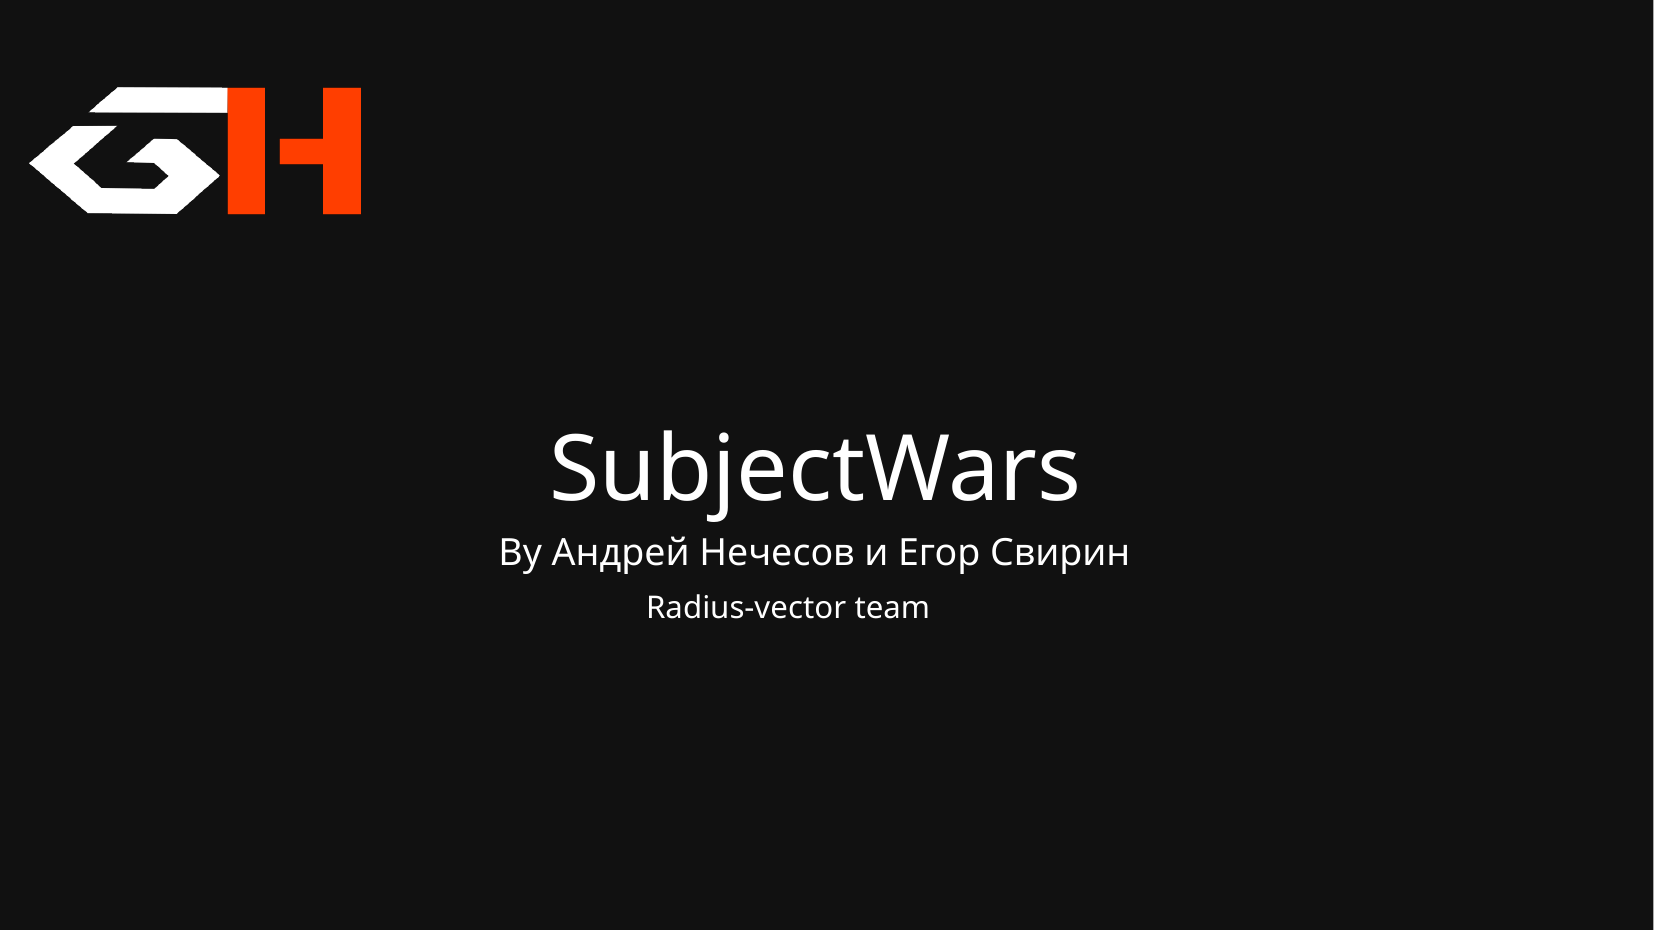

# SubjectWars
By Андрей Нечесов и Егор Свирин
Radius-vector team